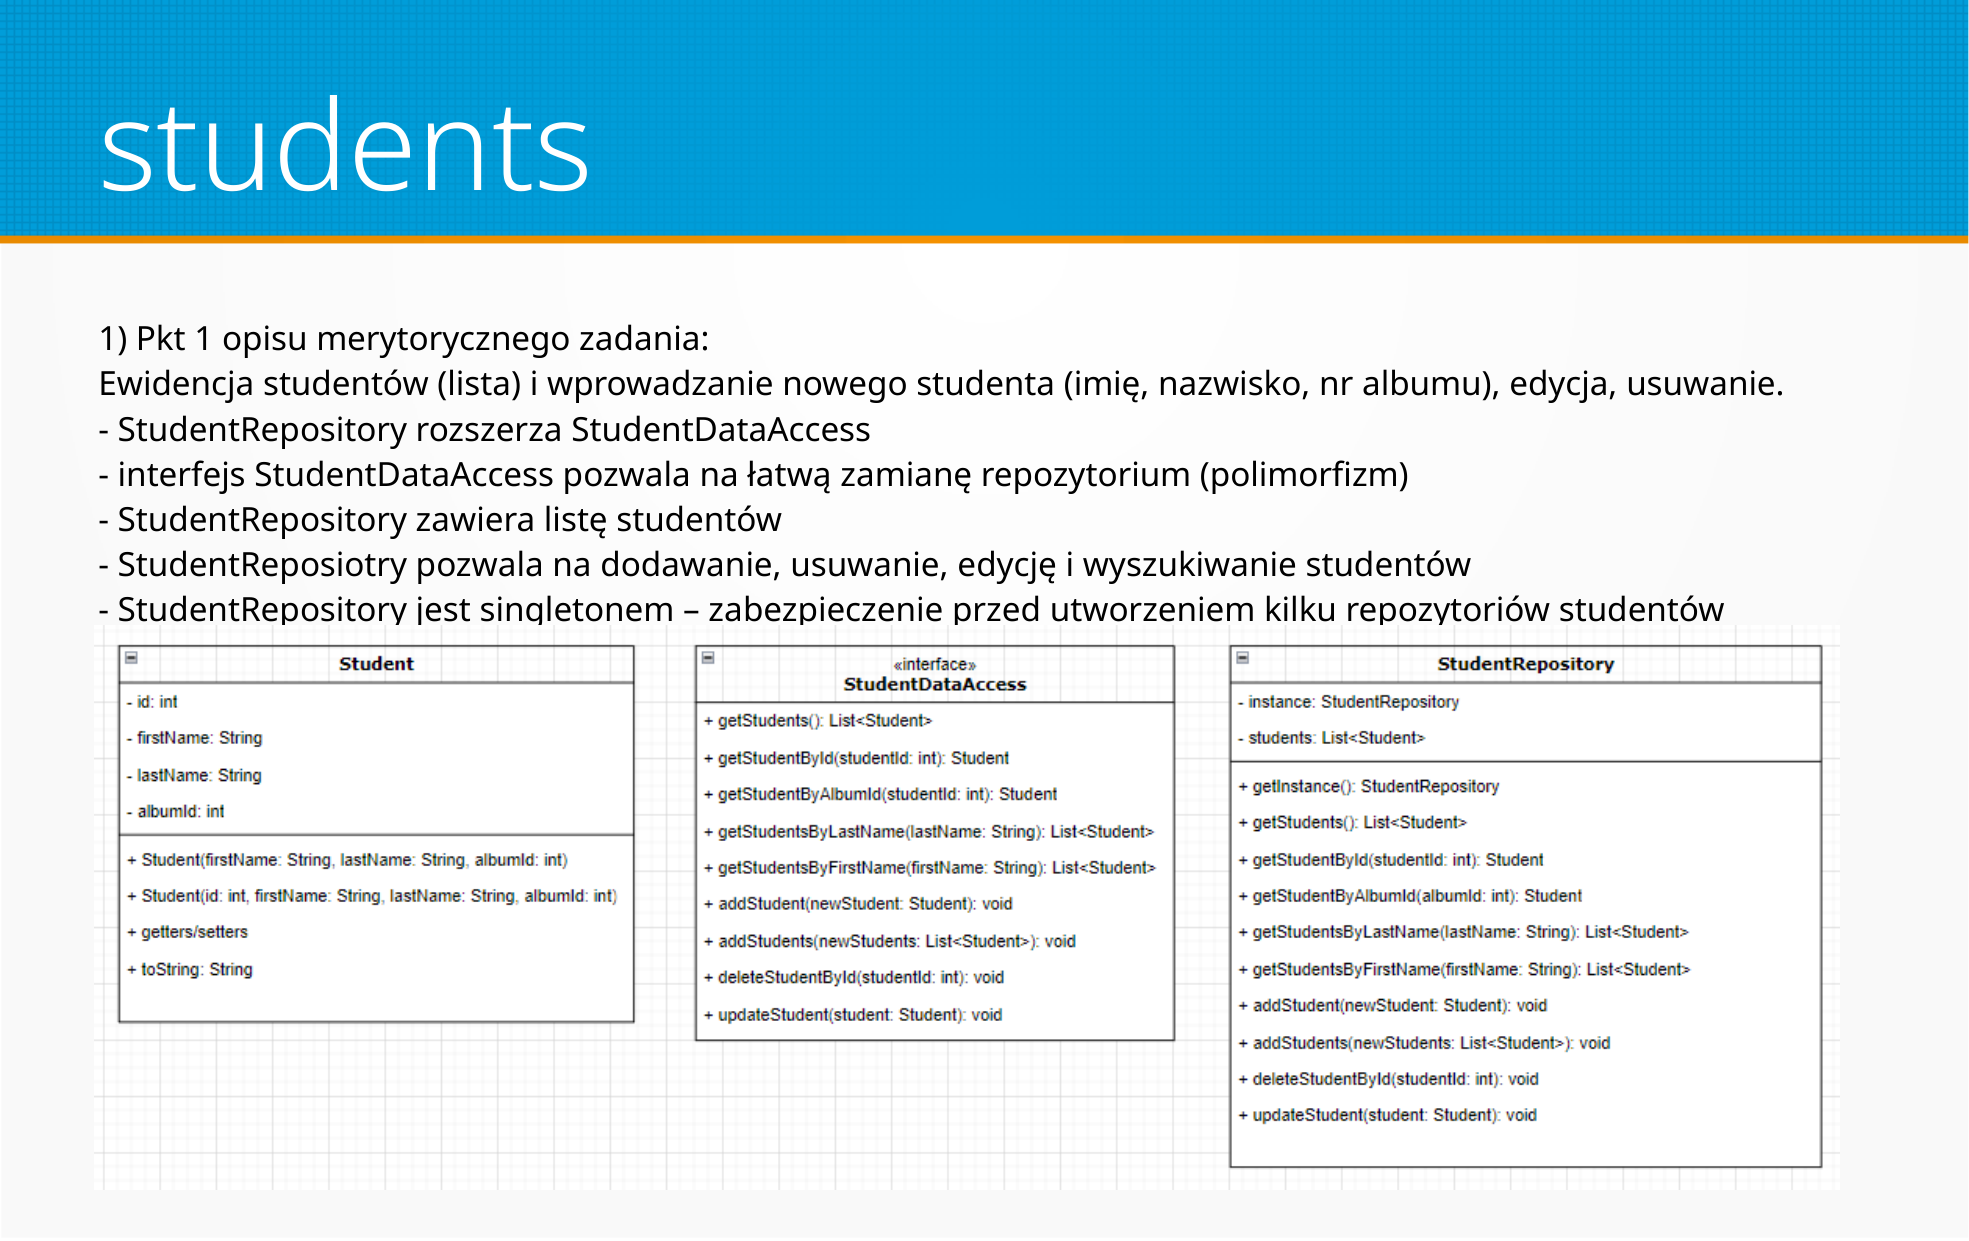

# students
1) Pkt 1 opisu merytorycznego zadania:
Ewidencja studentów (lista) i wprowadzanie nowego studenta (imię, nazwisko, nr albumu), edycja, usuwanie.
- StudentRepository rozszerza StudentDataAccess
- interfejs StudentDataAccess pozwala na łatwą zamianę repozytorium (polimorfizm)
- StudentRepository zawiera listę studentów
- StudentReposiotry pozwala na dodawanie, usuwanie, edycję i wyszukiwanie studentów
- StudentRepository jest singletonem – zabezpieczenie przed utworzeniem kilku repozytoriów studentów